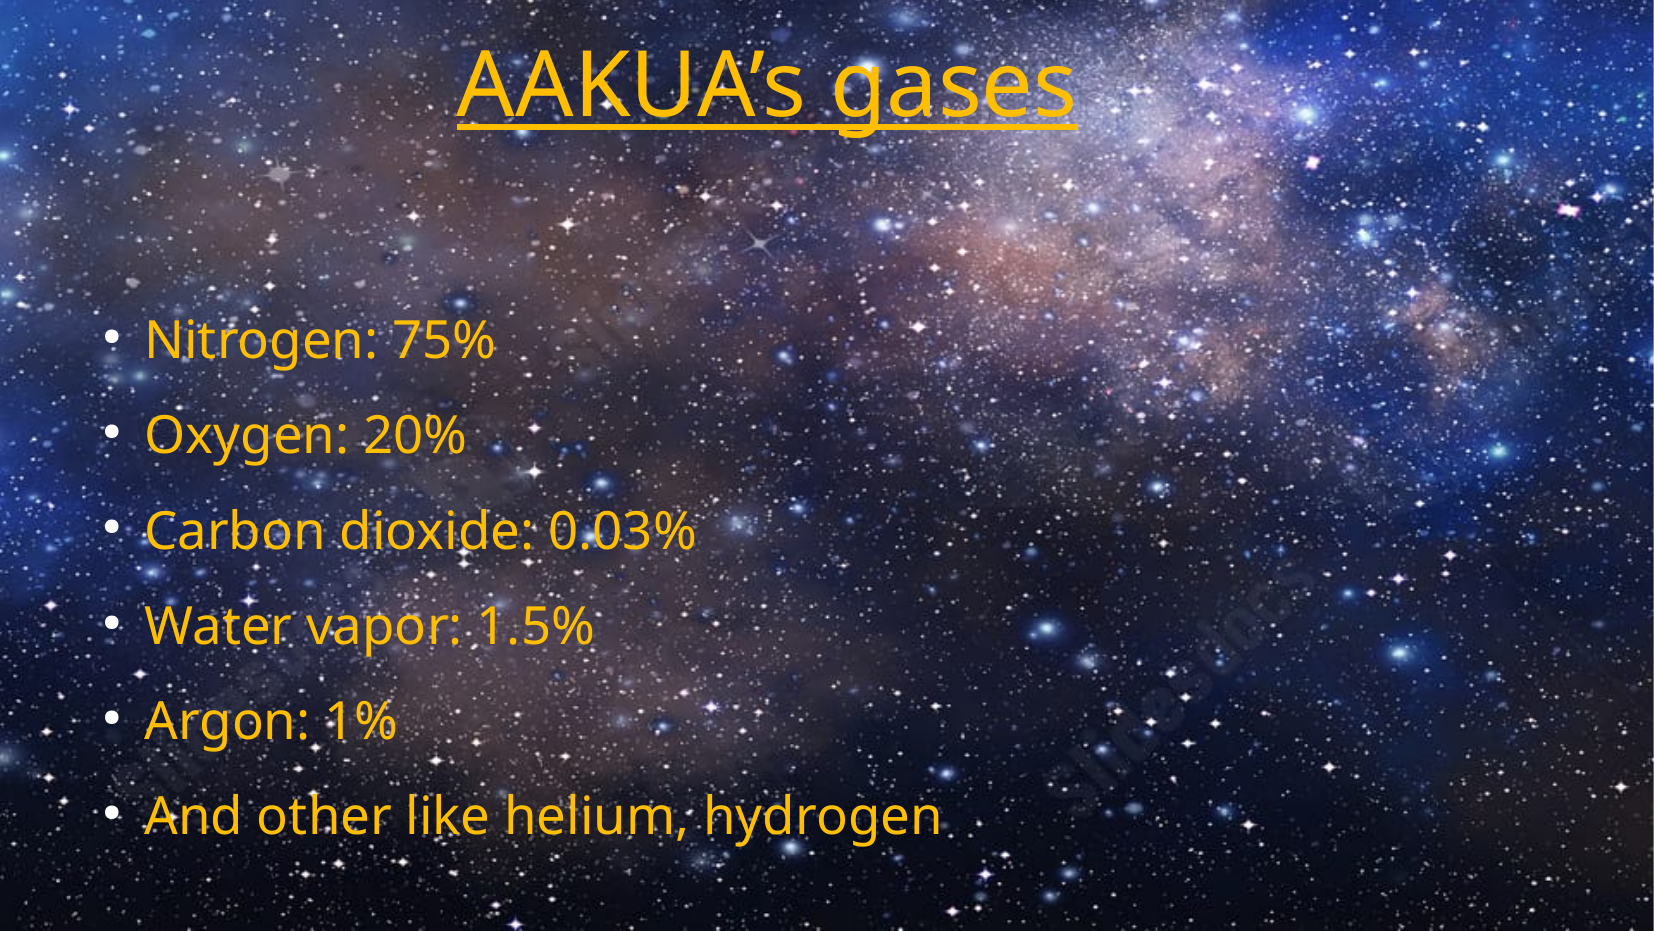

# AAKUA’s gases
Nitrogen: 75%
Oxygen: 20%
Carbon dioxide: 0.03%
Water vapor: 1.5%
Argon: 1%
And other like helium, hydrogen